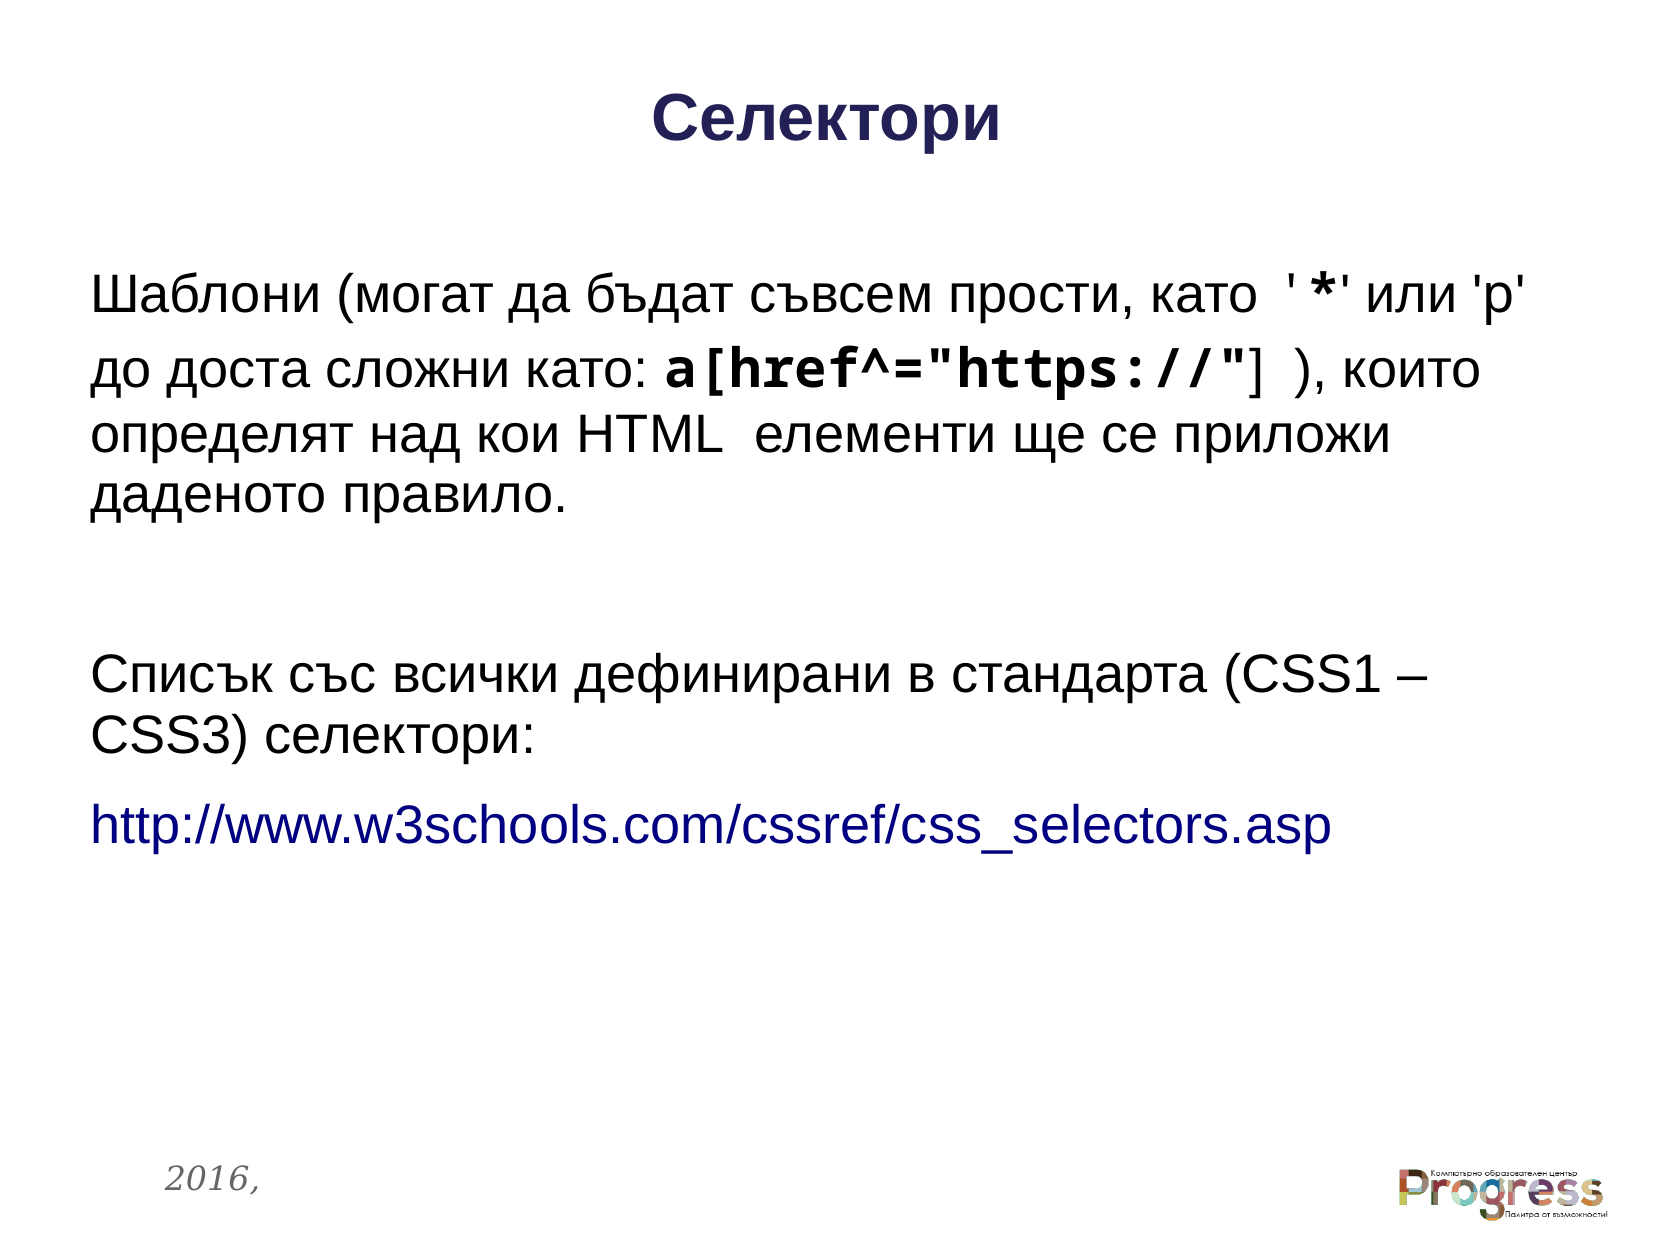

# Селектори
Шаблони (могат да бъдат съвсем прости, като '*' или 'p' до доста сложни като: a[href^="https://"] ), които определят над кои HTML елементи ще се приложи даденото правило.
Списък със всички дефинирани в стандарта (CSS1 – CSS3) селектори:
http://www.w3schools.com/cssref/css_selectors.asp
2016,